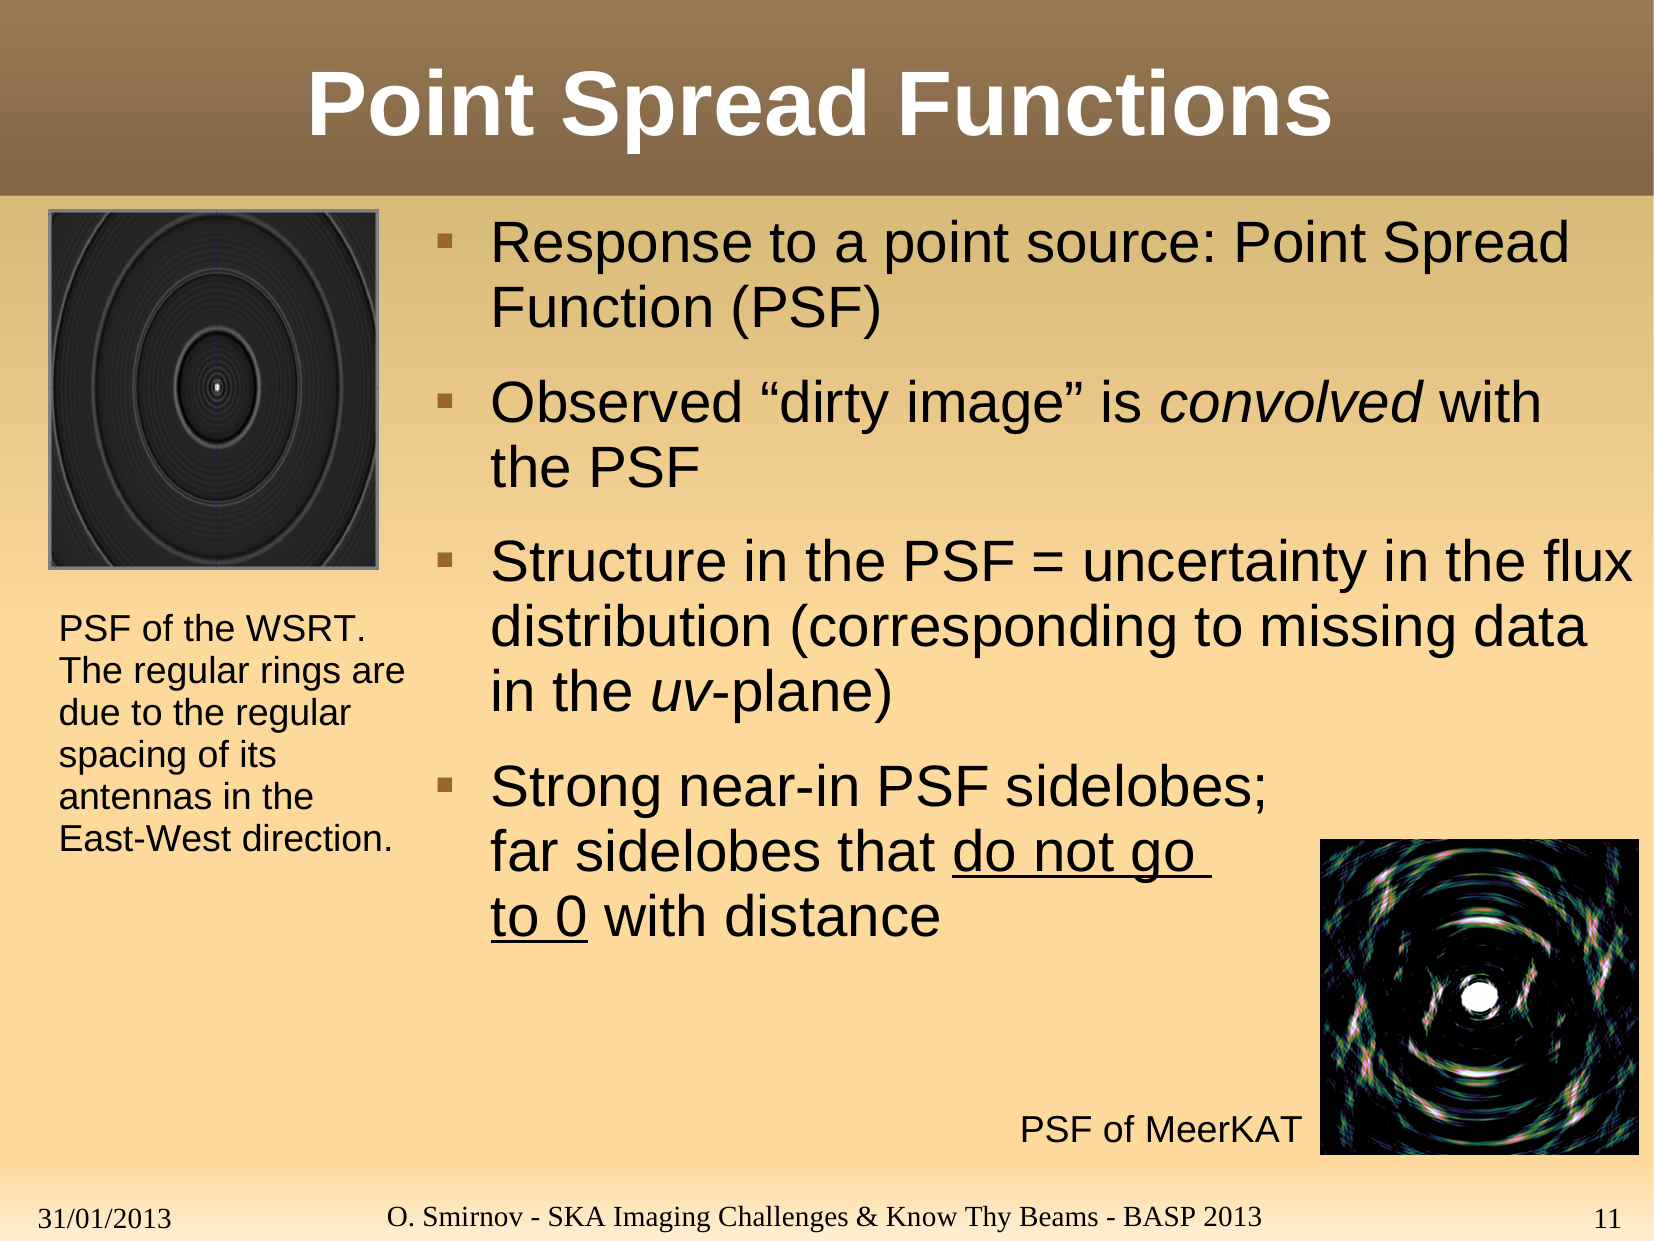

# Point Spread Functions
Response to a point source: Point Spread Function (PSF)
Observed “dirty image” is convolved with the PSF
Structure in the PSF = uncertainty in the flux distribution (corresponding to missing data in the uv-plane)
Strong near-in PSF sidelobes;
far sidelobes that do not go
to 0 with distance
PSF of the WSRT.
The regular rings are due to the regular spacing of its antennas in the
East-West direction.
PSF of MeerKAT
O. Smirnov - SKA Imaging Challenges & Know Thy Beams - BASP 2013
31/01/2013
11